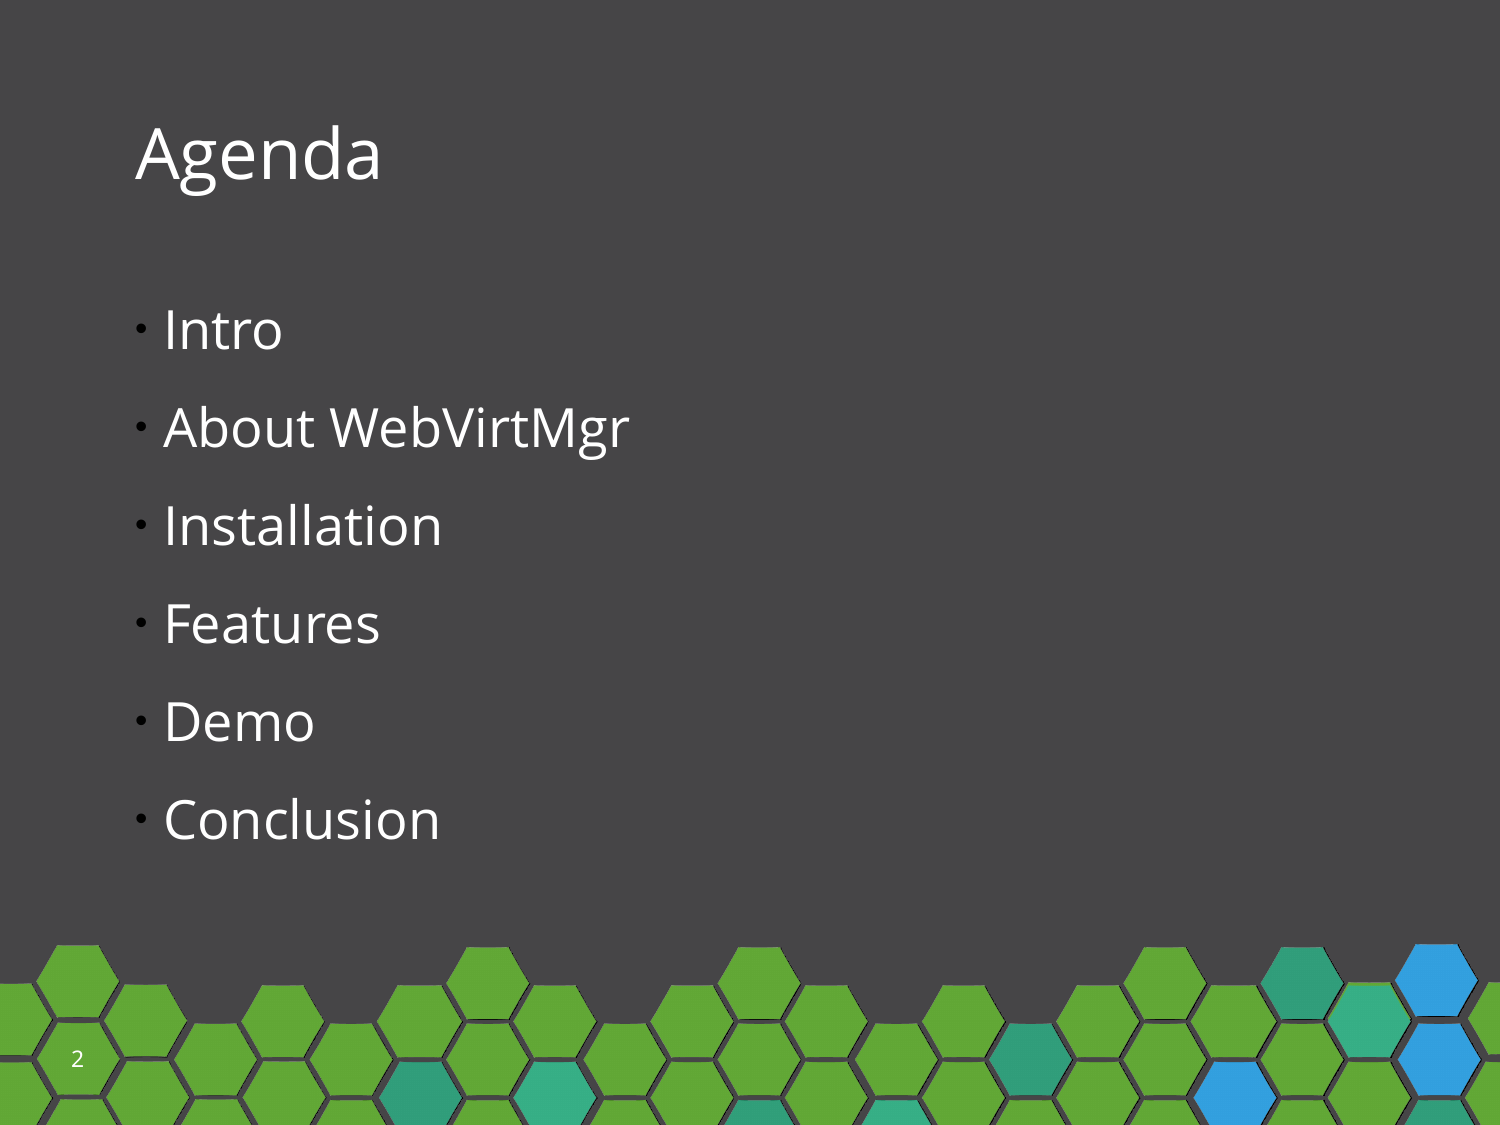

# Agenda
Intro
About WebVirtMgr
Installation
Features
Demo
Conclusion